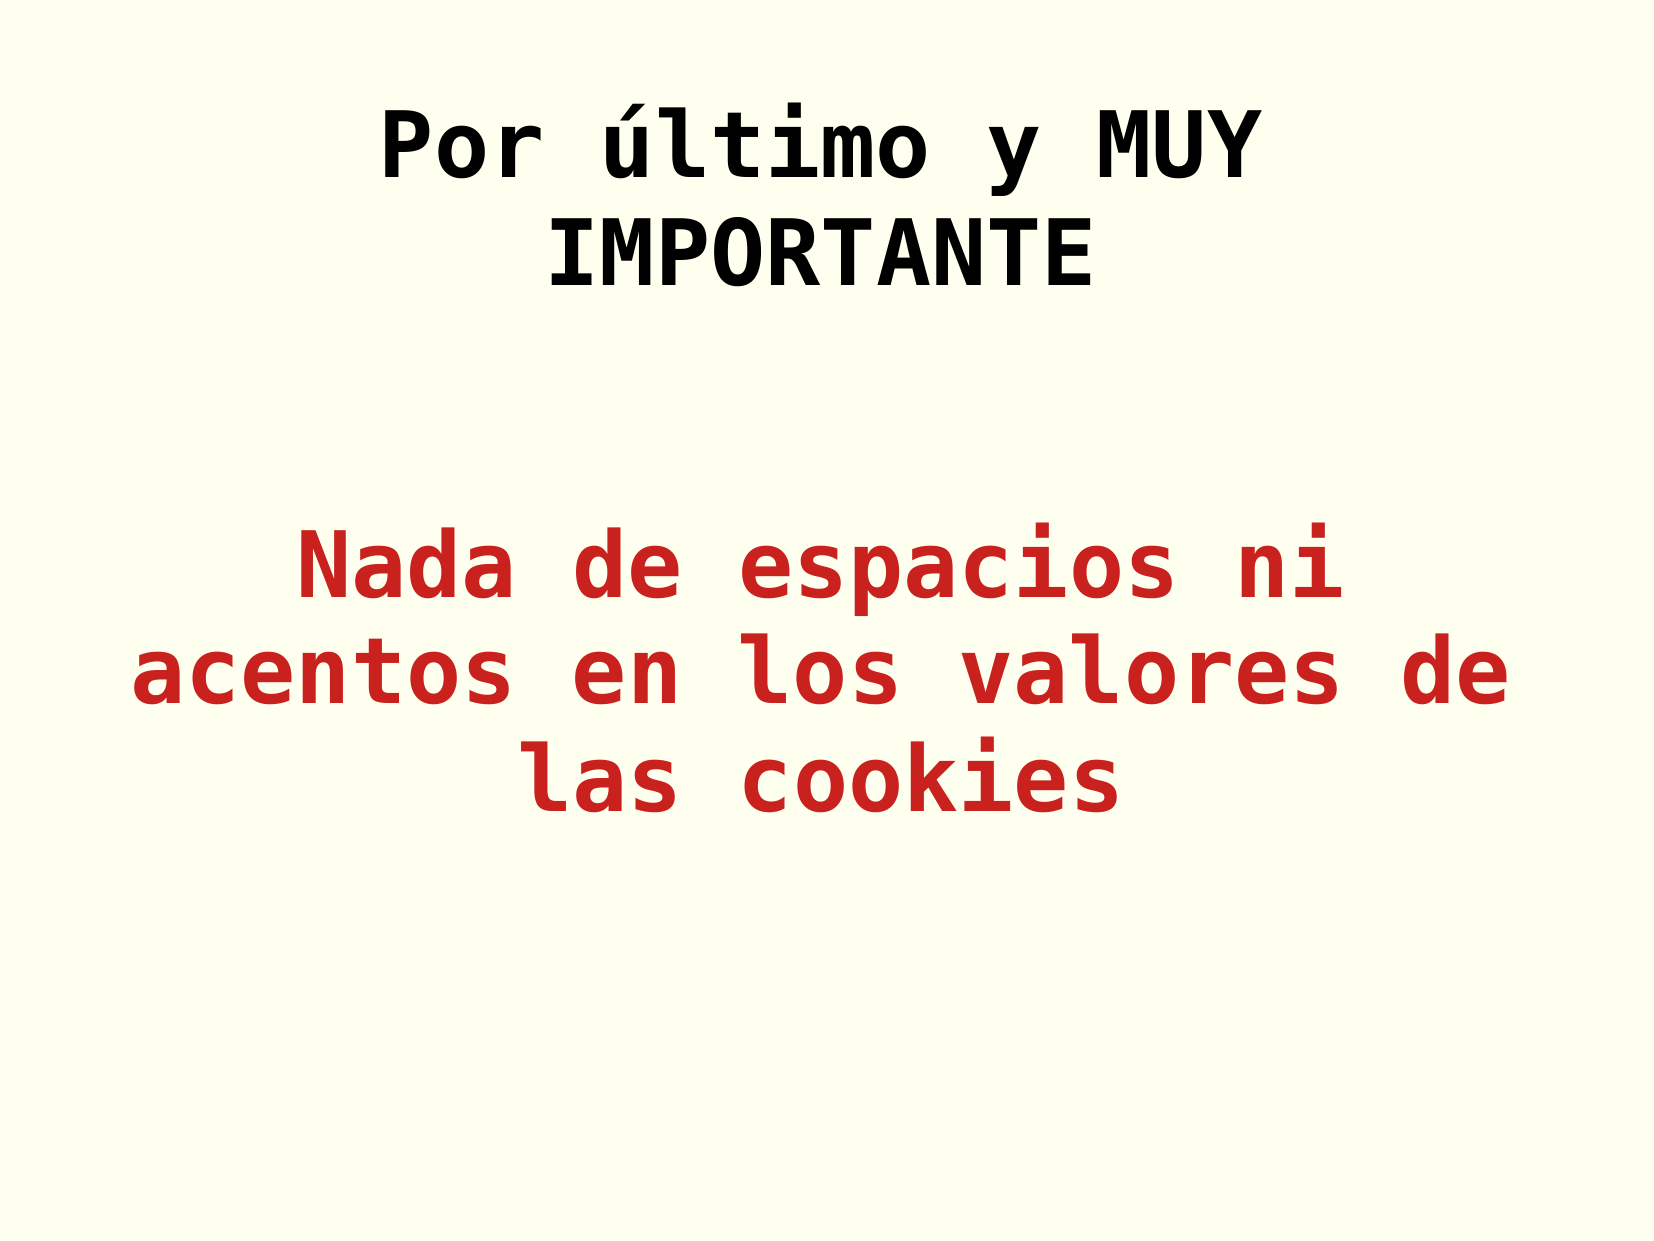

# Por último y MUY IMPORTANTE
Nada de espacios ni acentos en los valores de las cookies